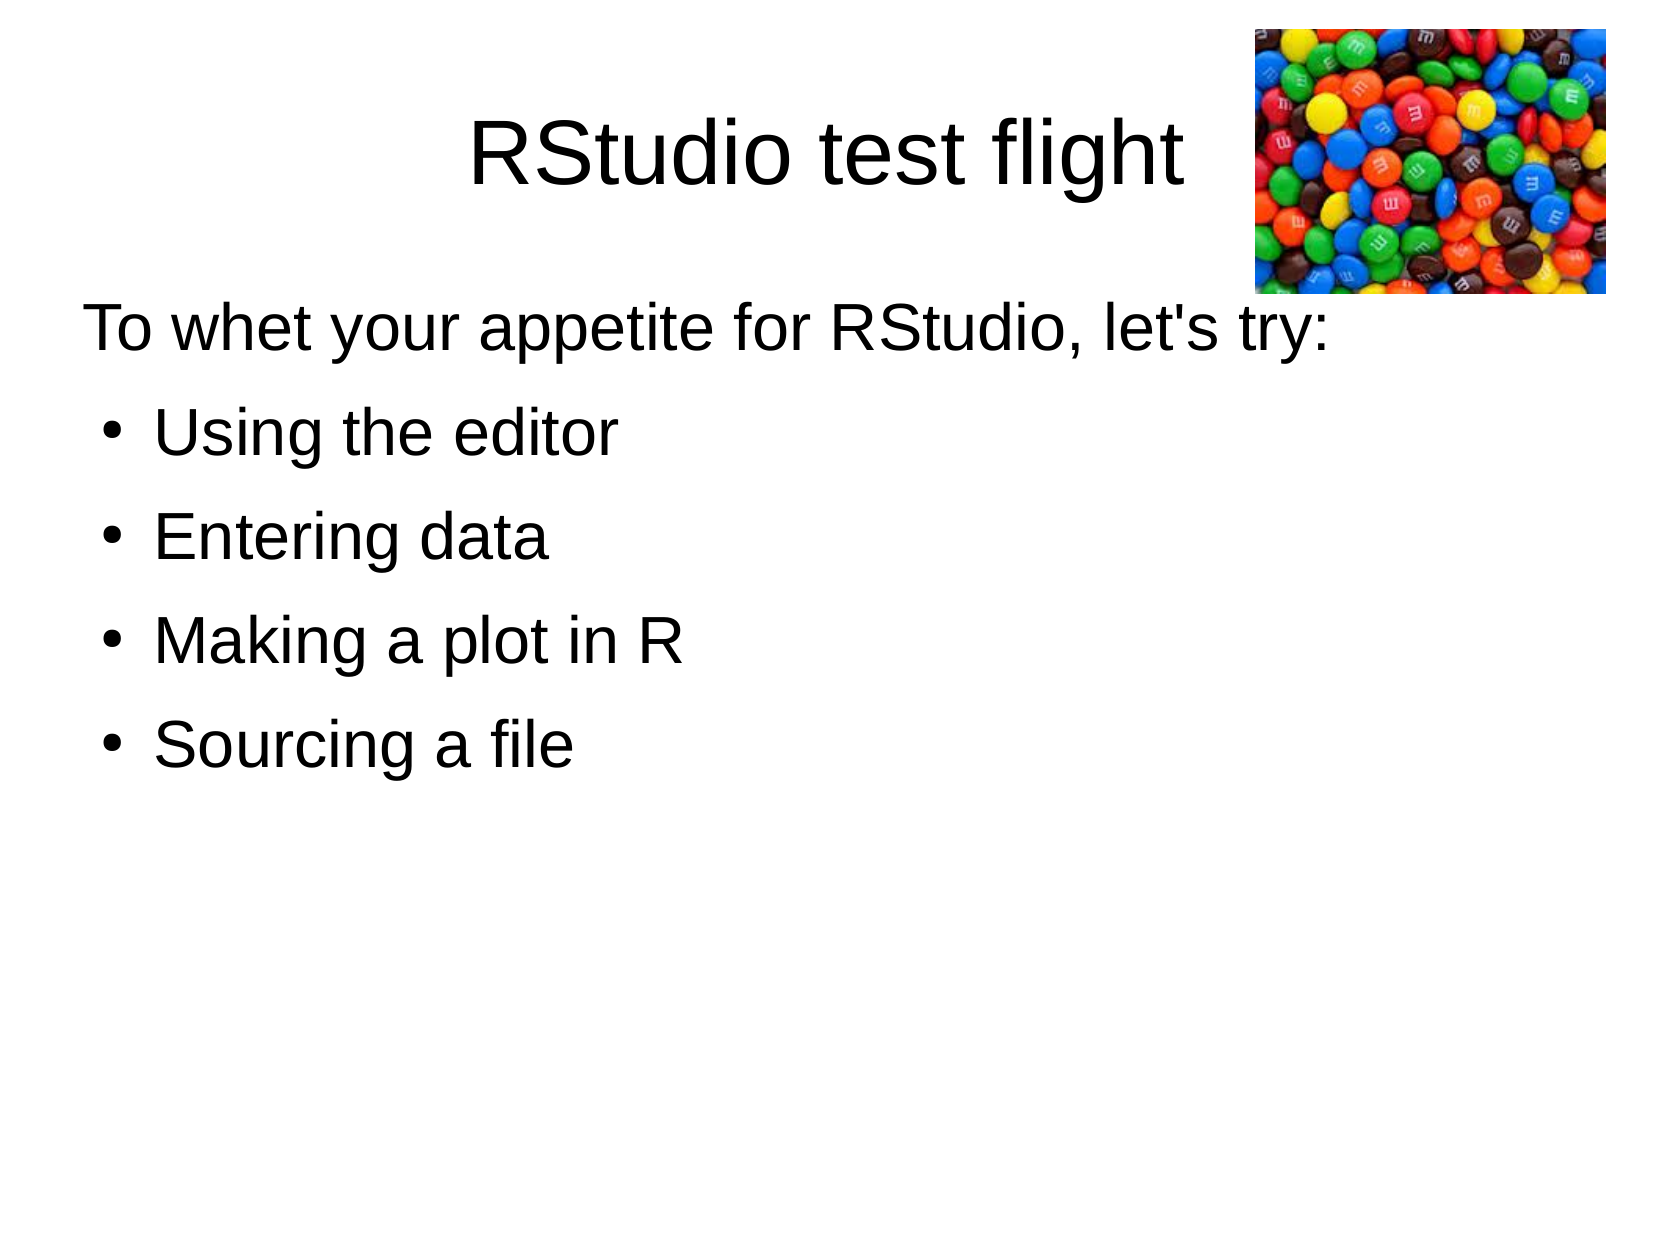

# RStudio test flight
To whet your appetite for RStudio, let's try:
Using the editor
Entering data
Making a plot in R
Sourcing a file